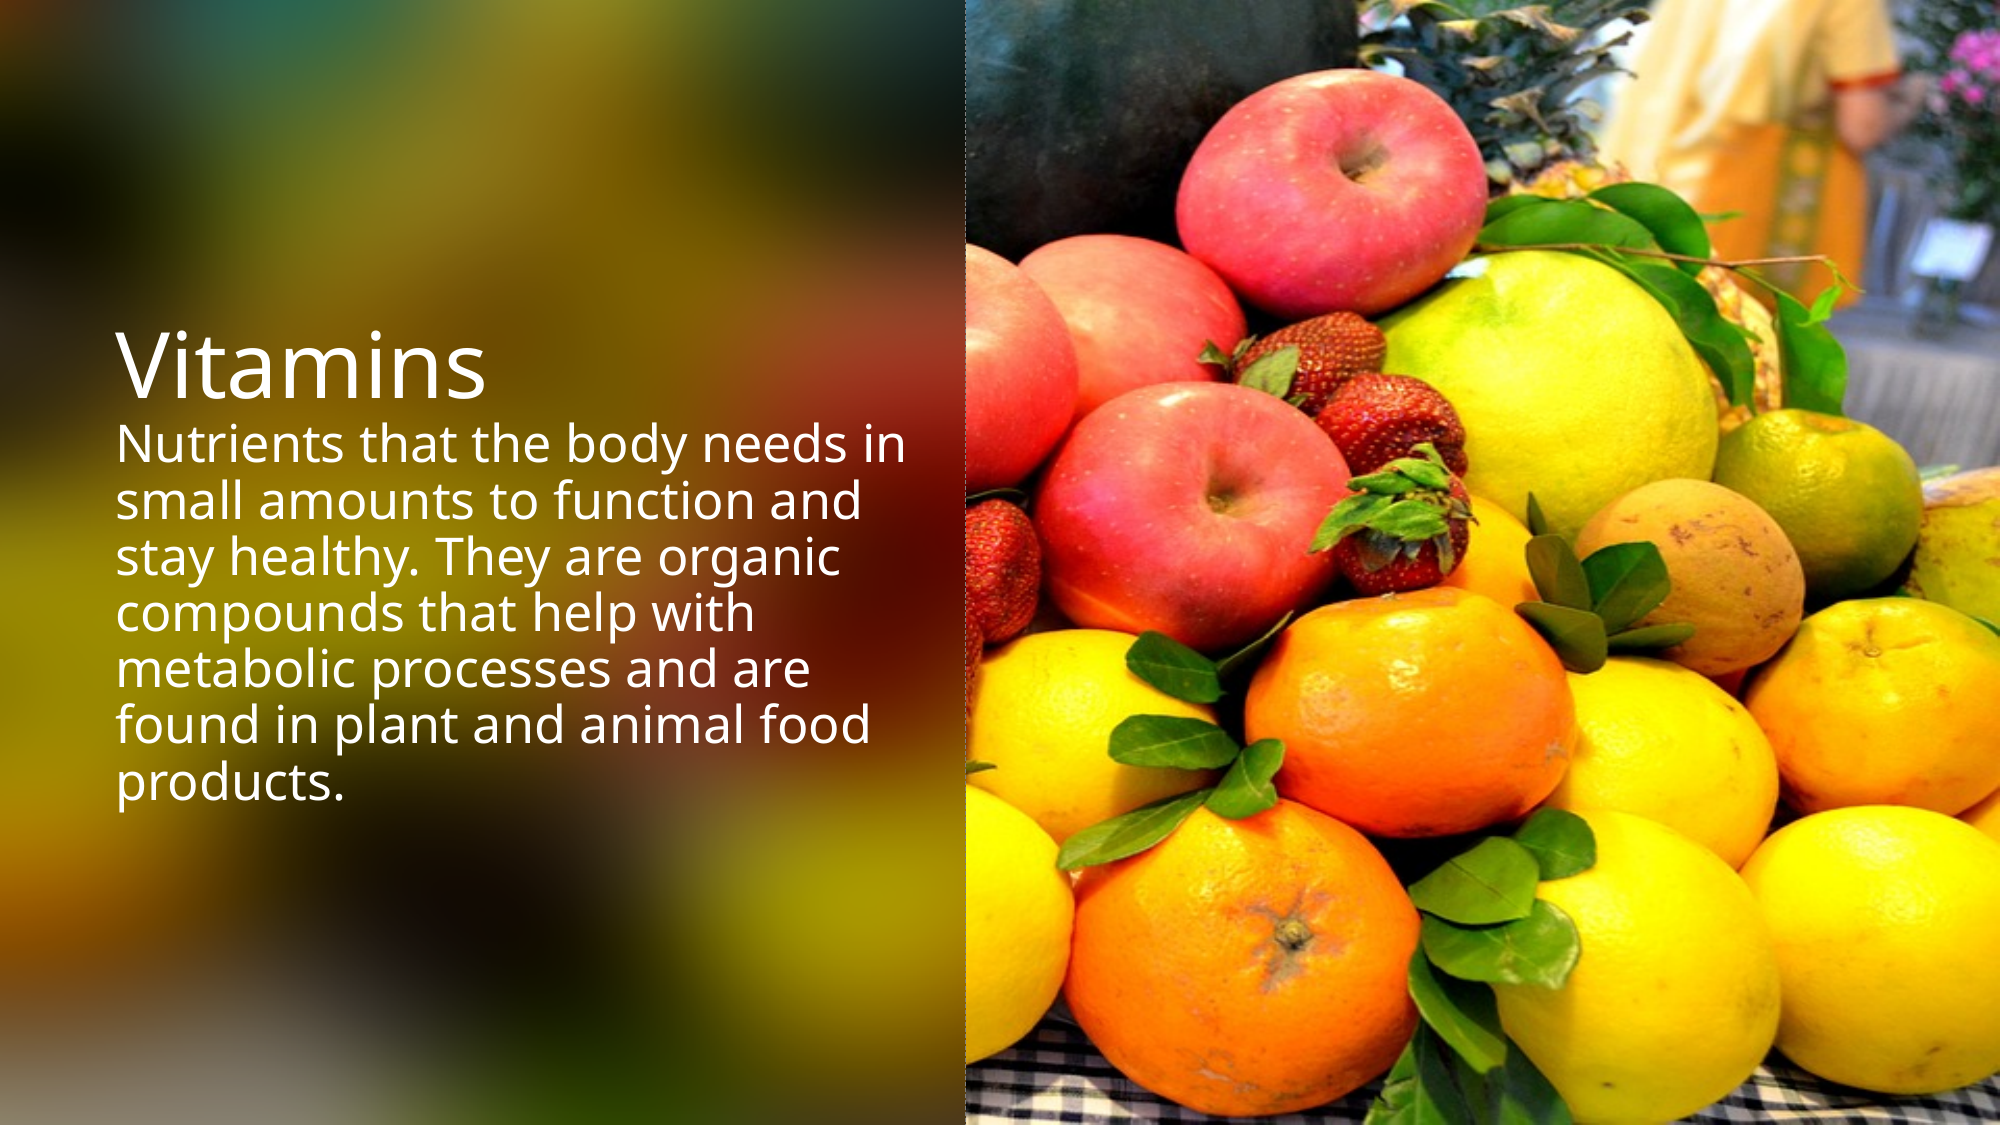

# Vitamins Nutrients that the body needs in small amounts to function and stay healthy. They are organic compounds that help with metabolic processes and are found in plant and animal food products.